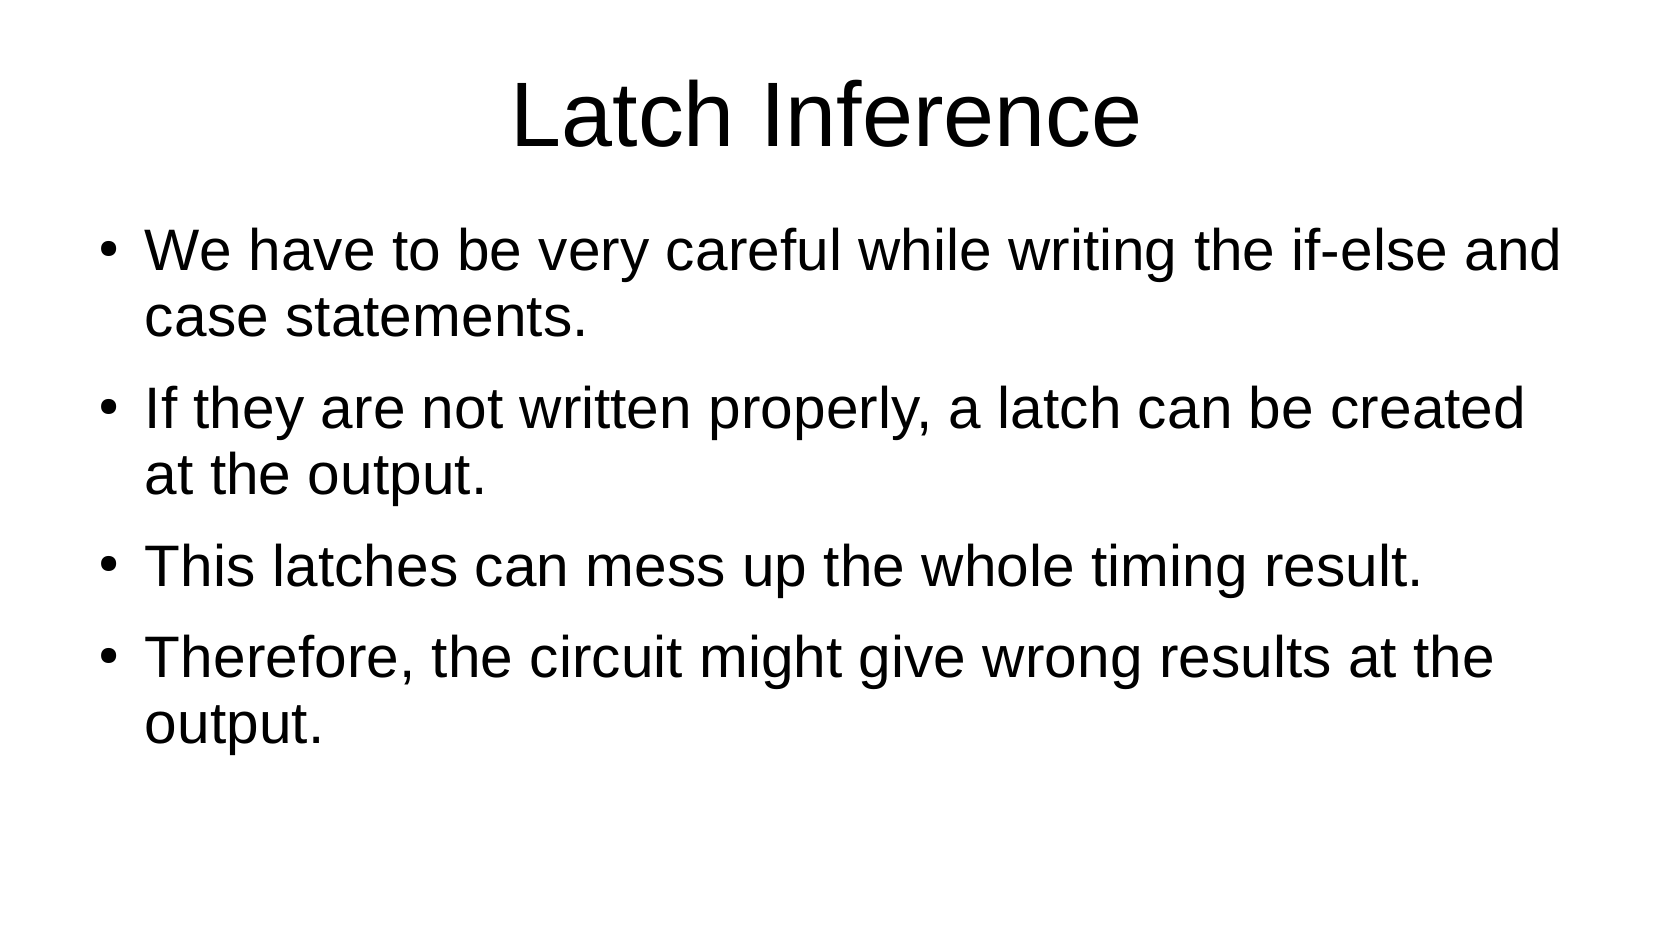

# Latch Inference
We have to be very careful while writing the if-else and case statements.
If they are not written properly, a latch can be created at the output.
This latches can mess up the whole timing result.
Therefore, the circuit might give wrong results at the output.